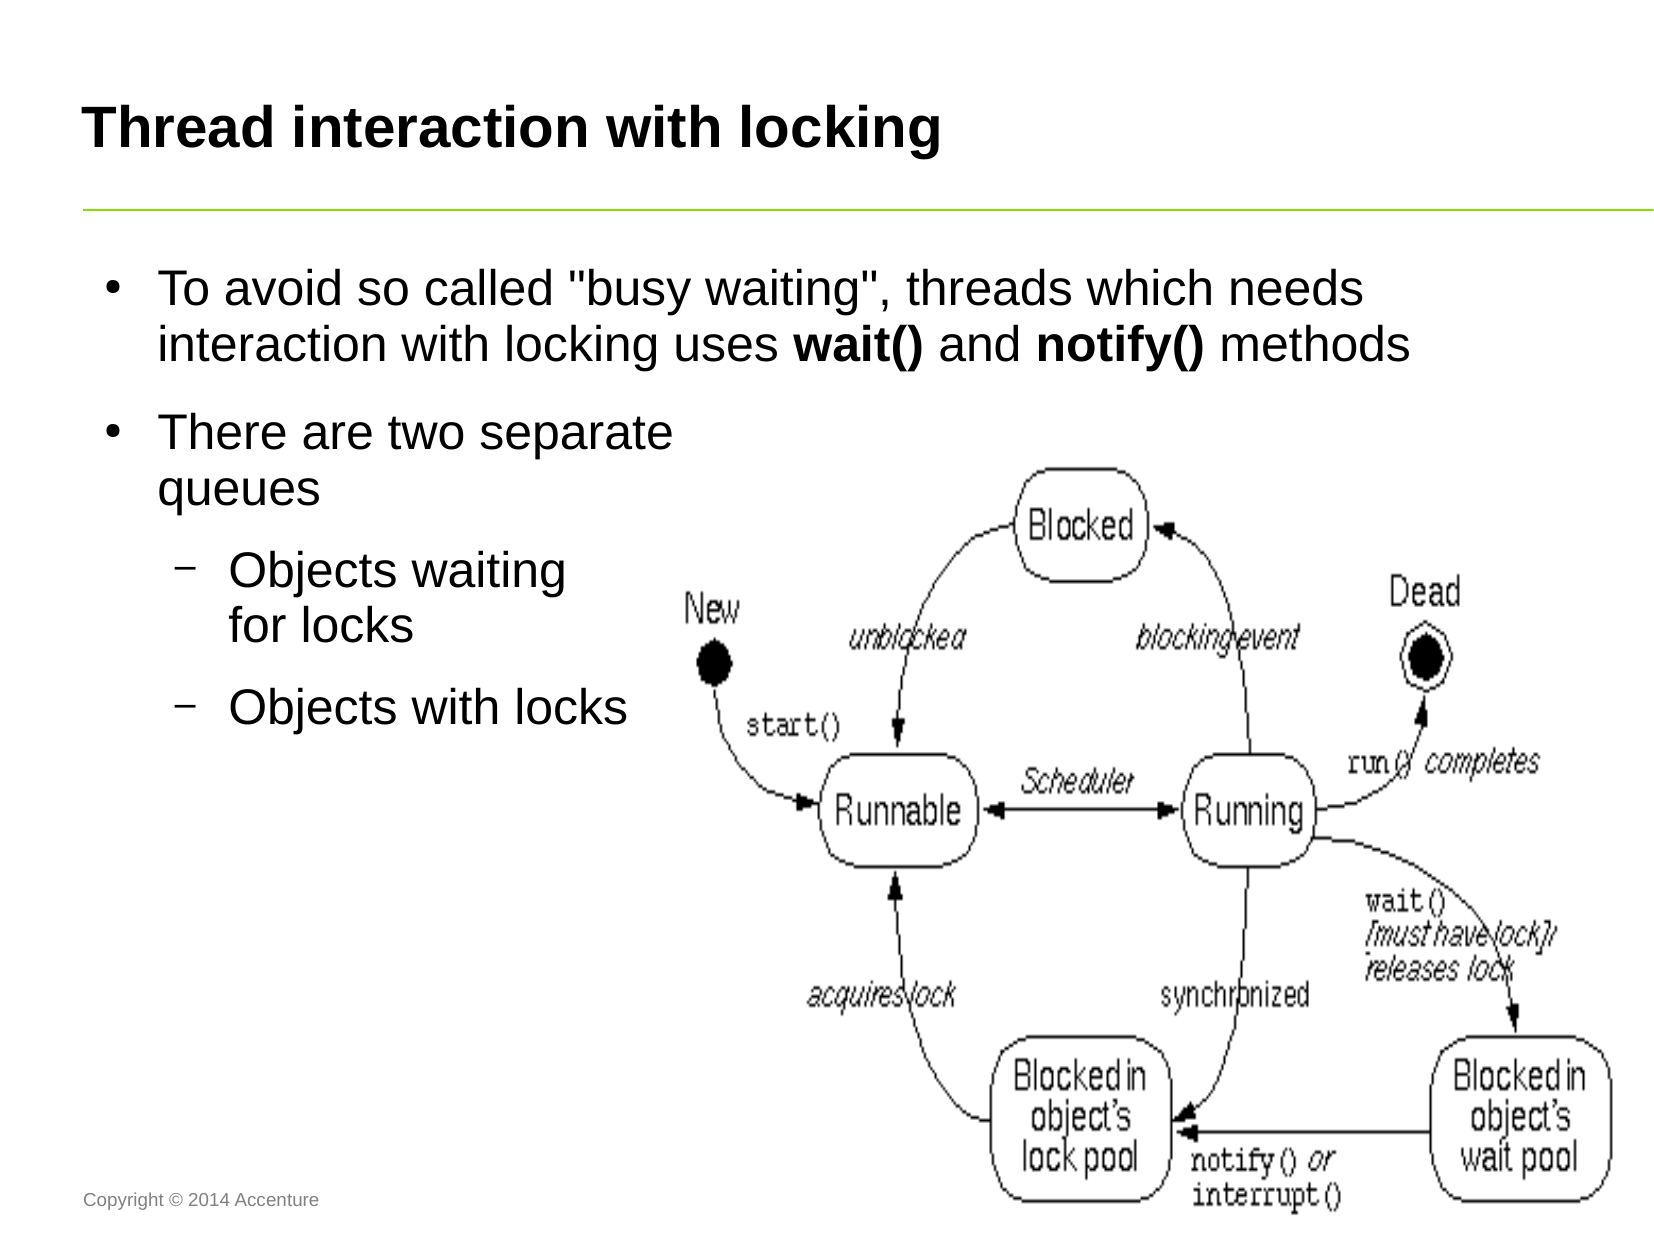

# Thread interaction with locking
To avoid so called "busy waiting", threads which needs interaction with locking uses wait() and notify() methods
There are two separate
queues
Objects waiting
for locks
Objects with locks